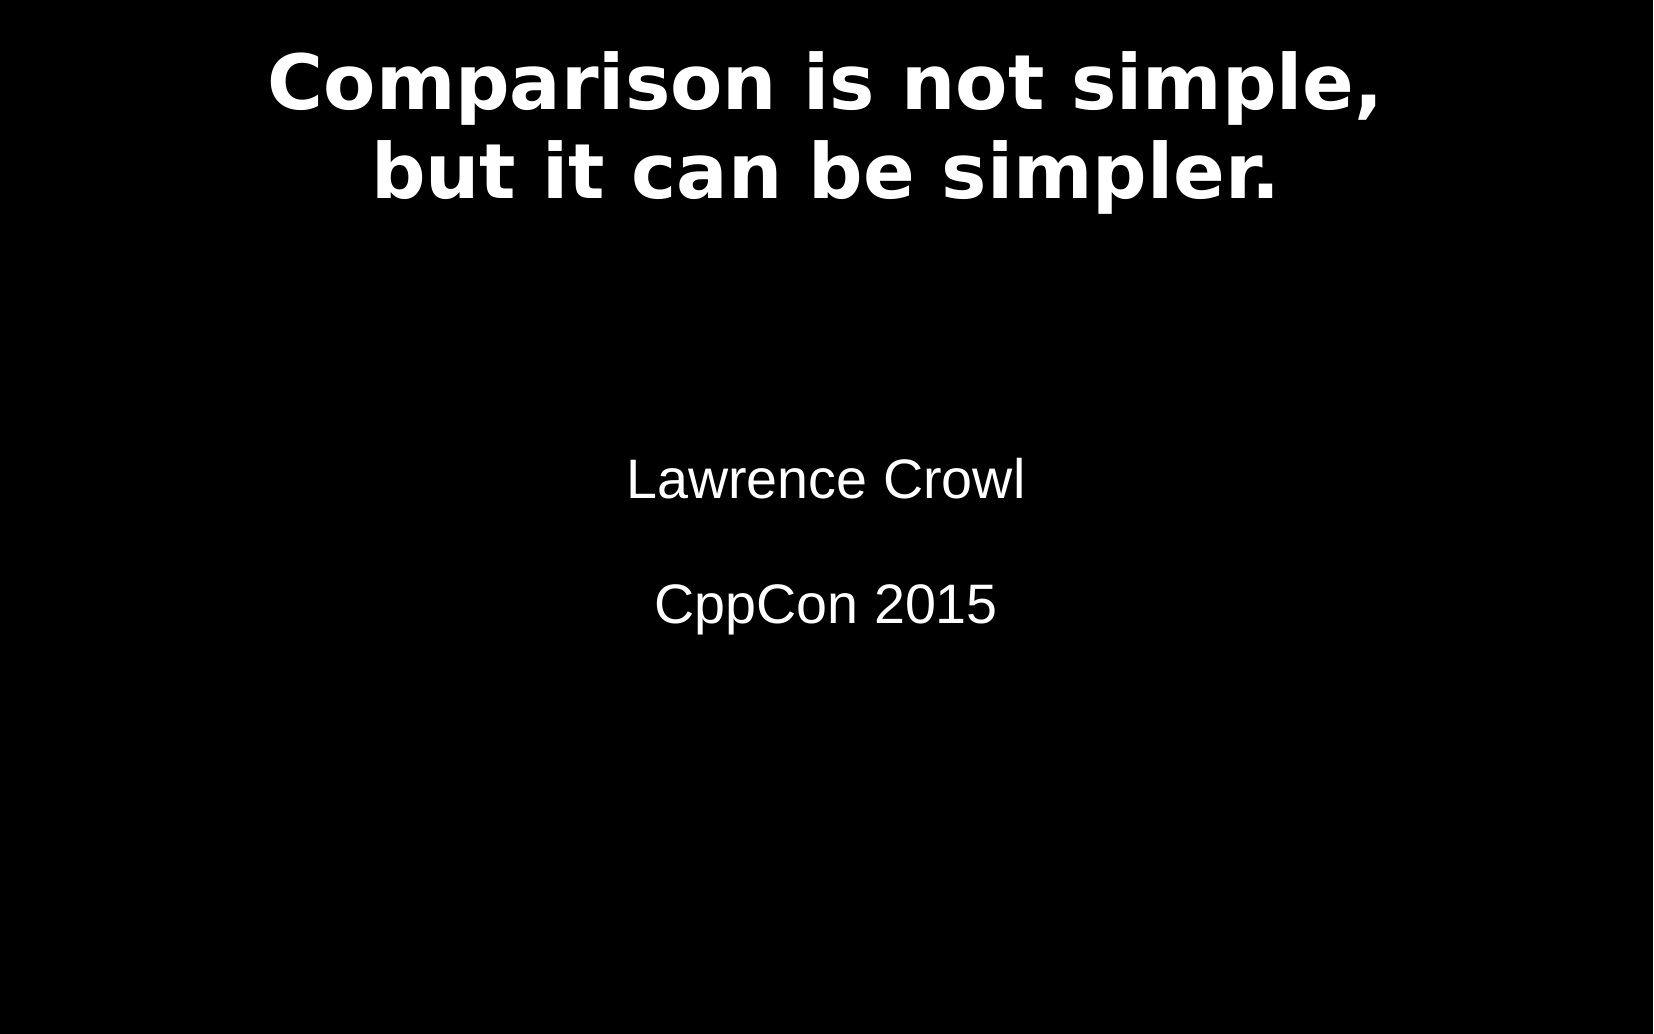

# Comparison is not simple, but it can be simpler.
Lawrence Crowl
CppCon 2015